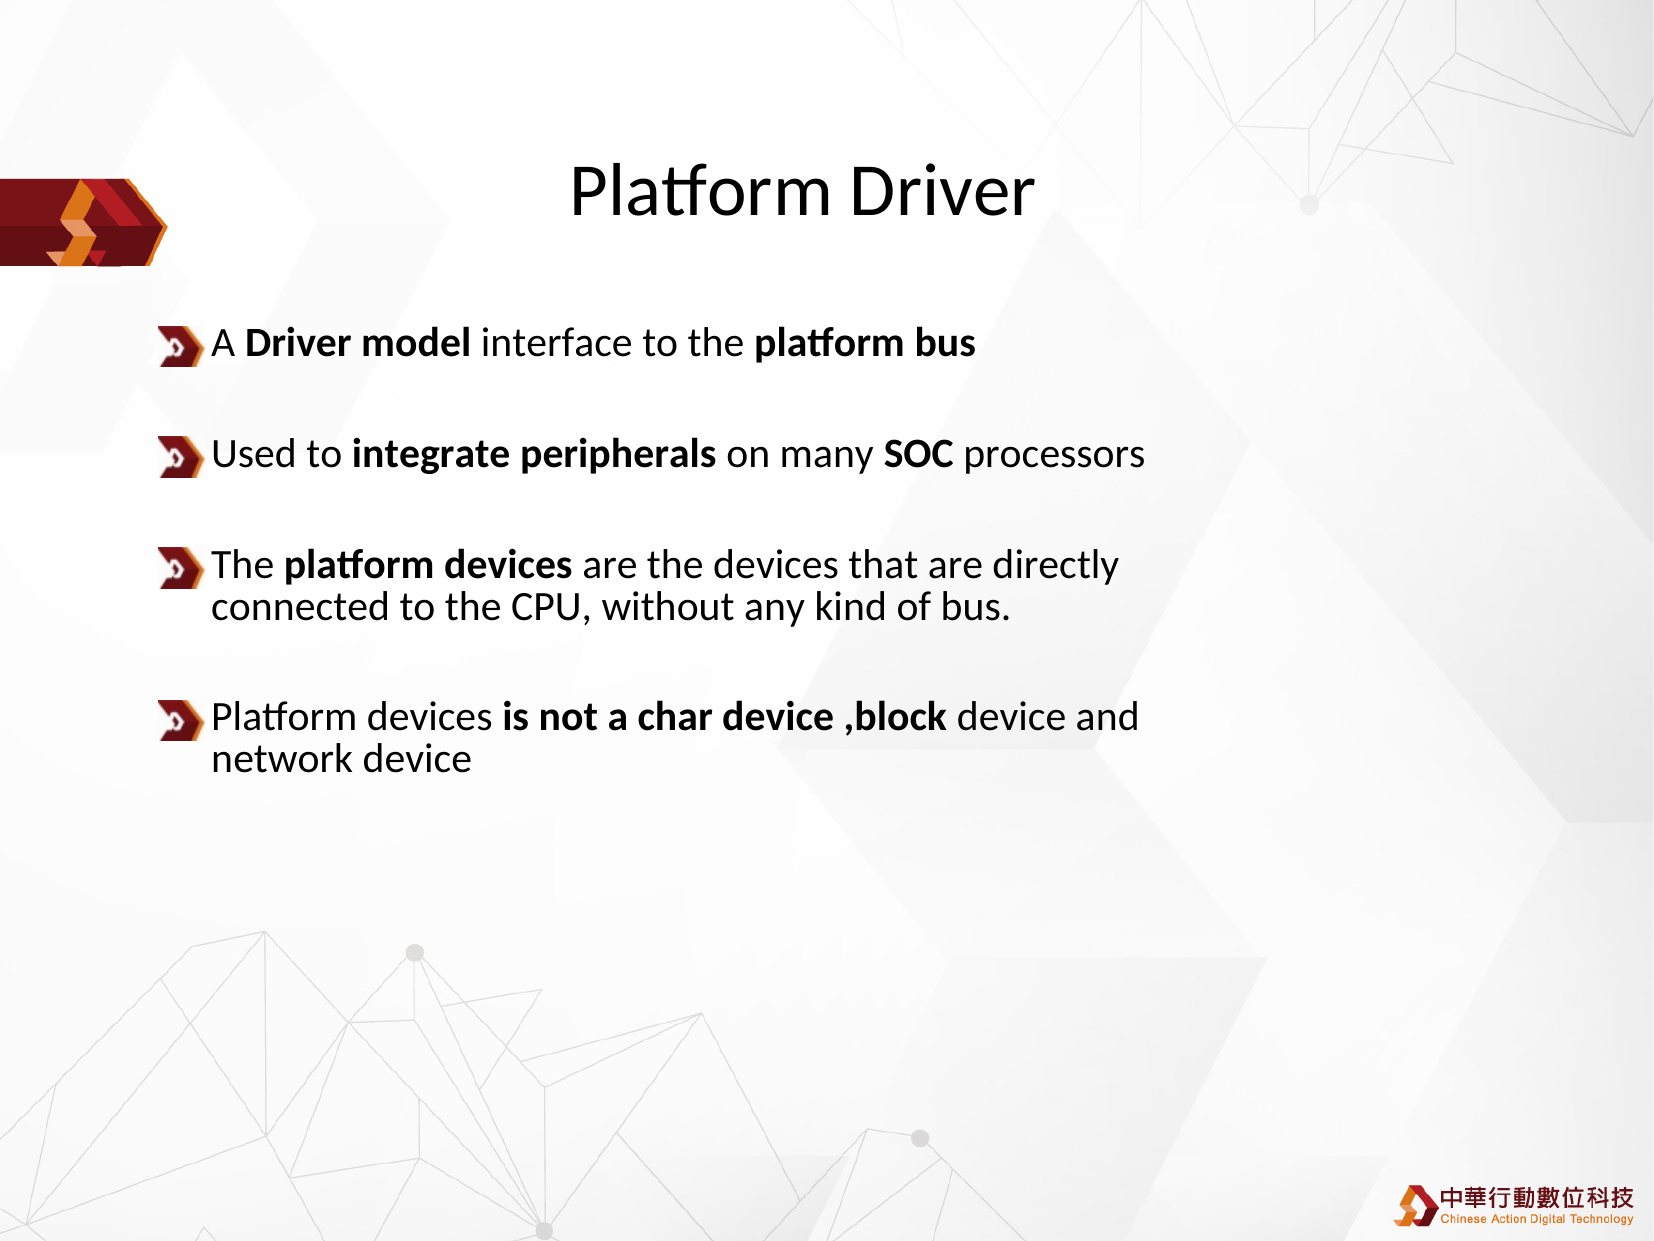

# Platform Driver
A Driver model interface to the platform bus
Used to integrate peripherals on many SOC processors
The platform devices are the devices that are directly
connected to the CPU, without any kind of bus.
Platform devices is not a char device ,block device and
network device